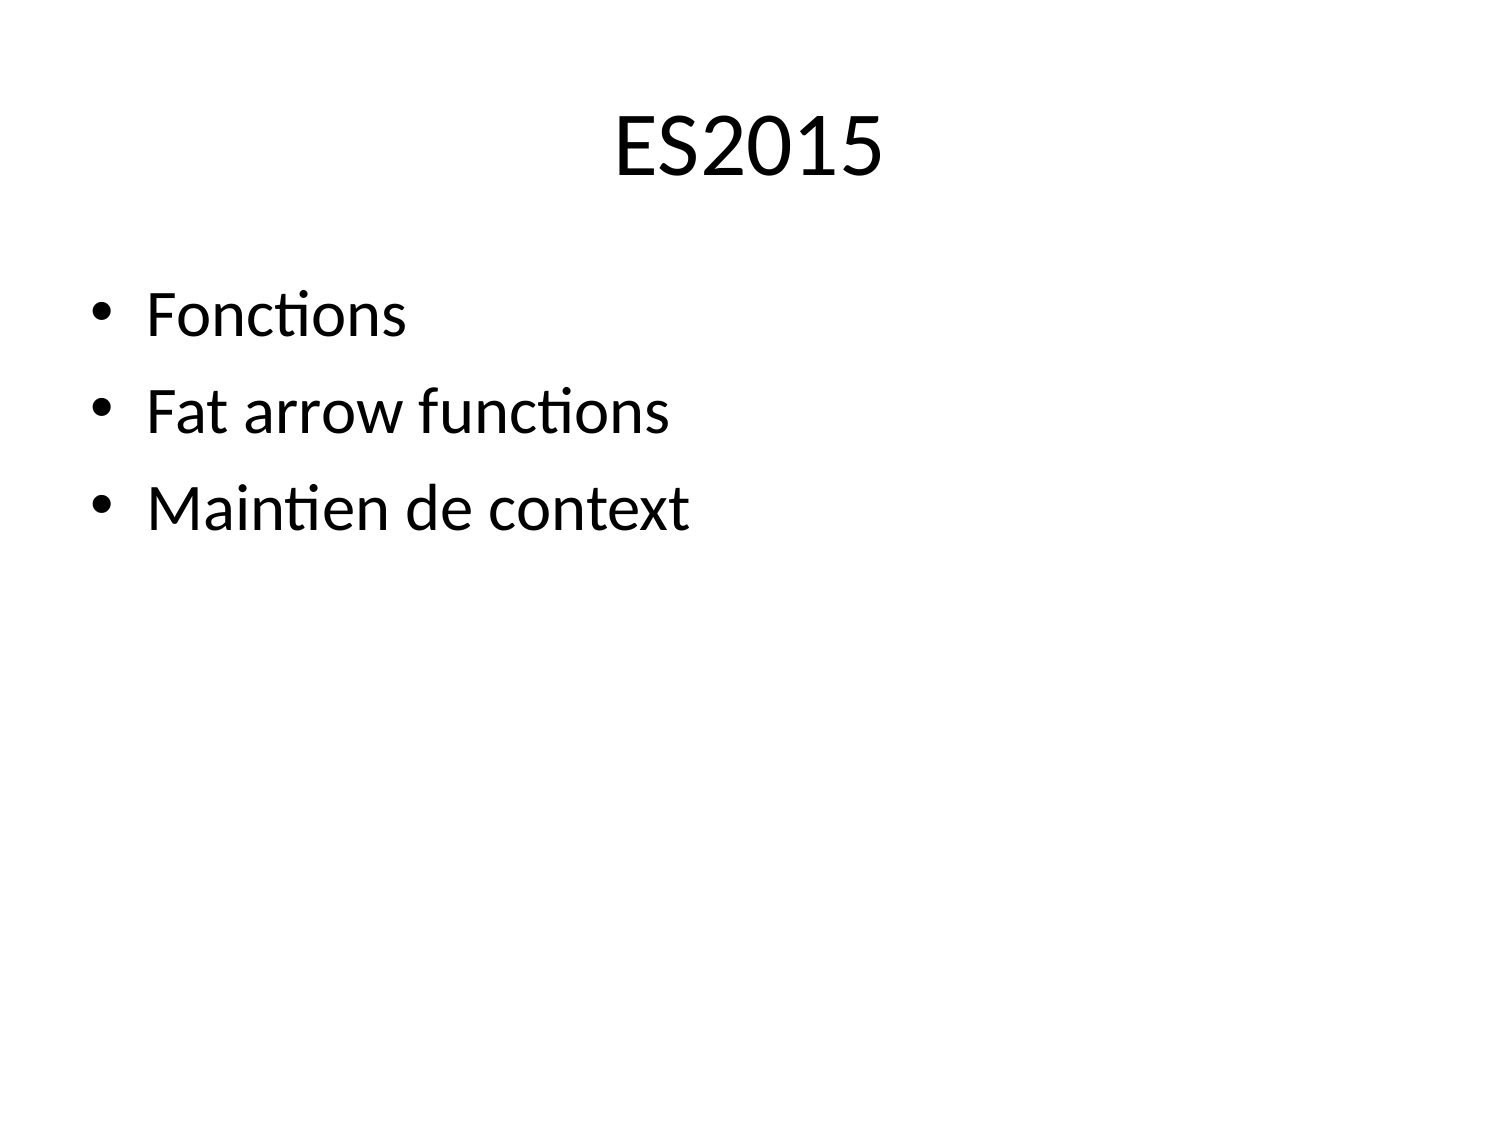

# ES2015
Fonctions
Fat arrow functions
Maintien de context